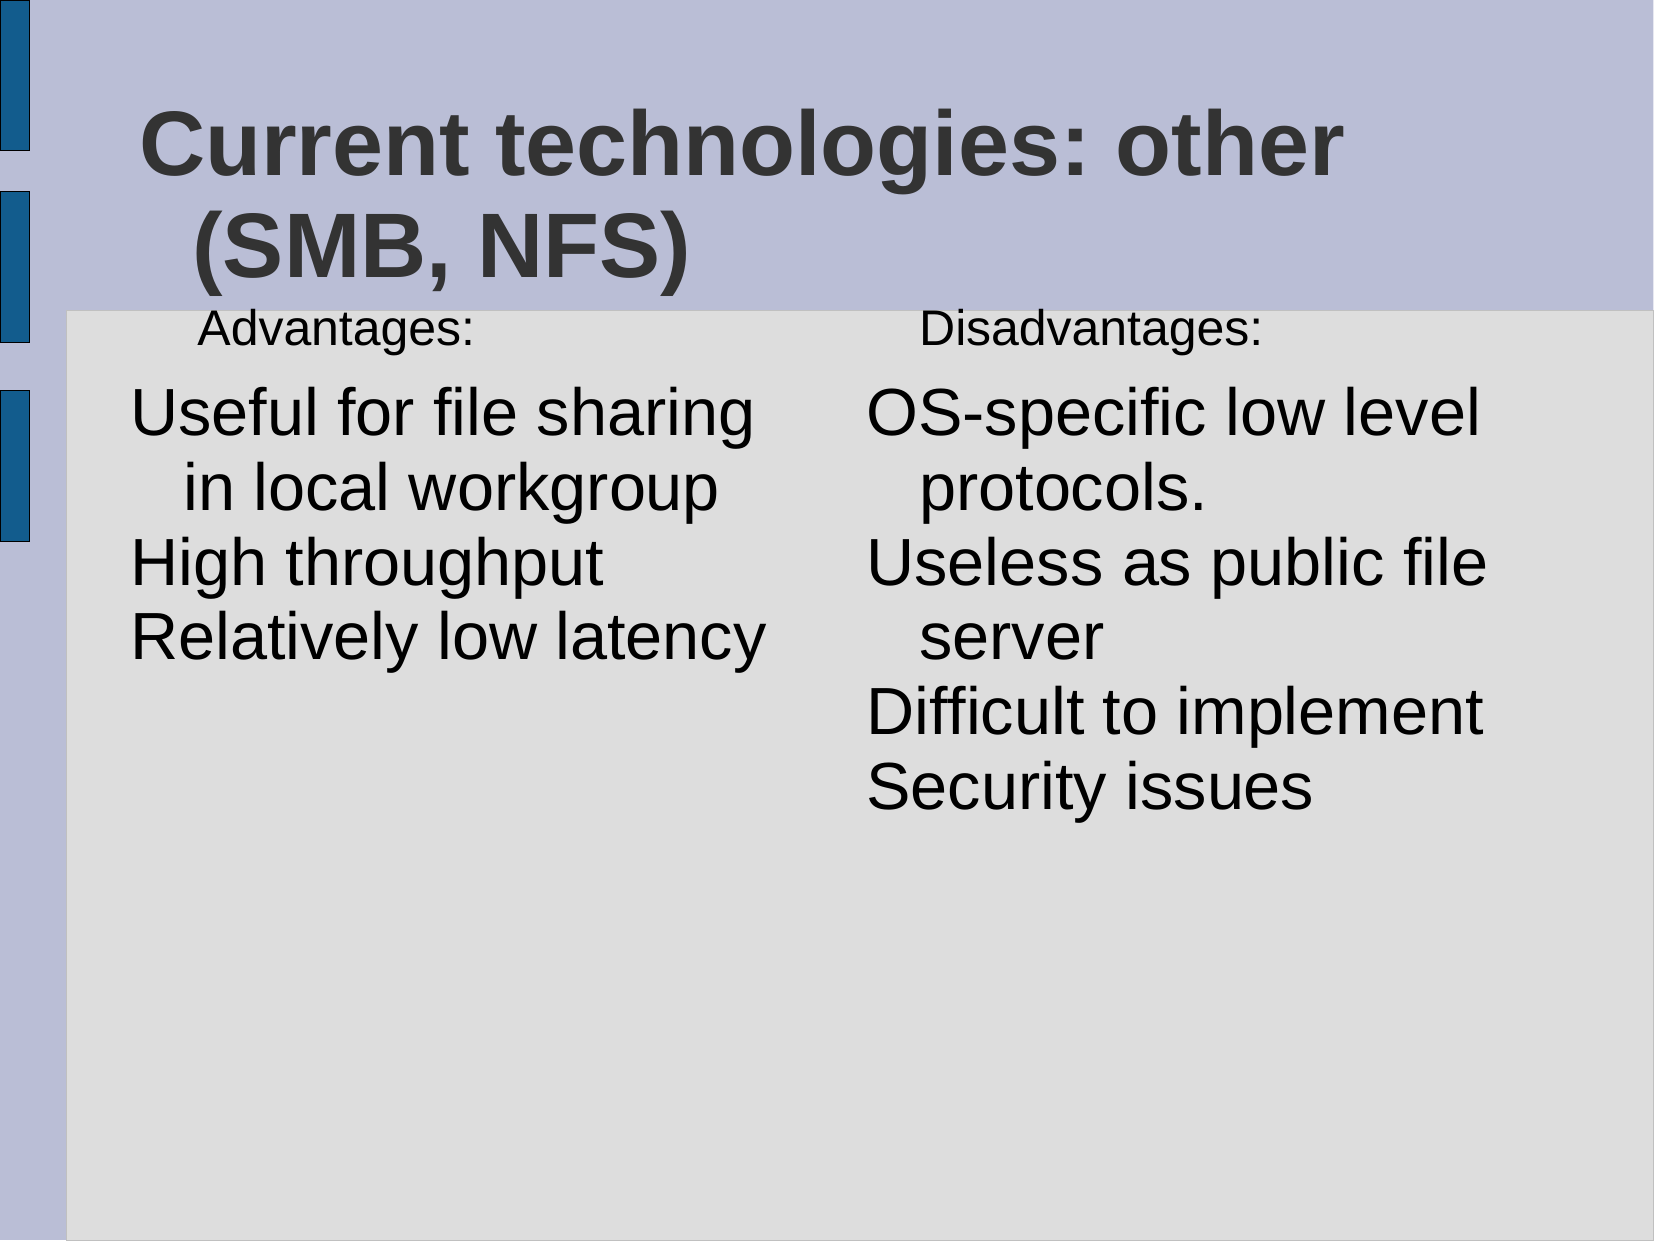

# Current technologies: other (SMB, NFS)
Advantages:
Disadvantages:
Useful for file sharing in local workgroup
High throughput
Relatively low latency
OS-specific low level protocols.
Useless as public file server
Difficult to implement
Security issues